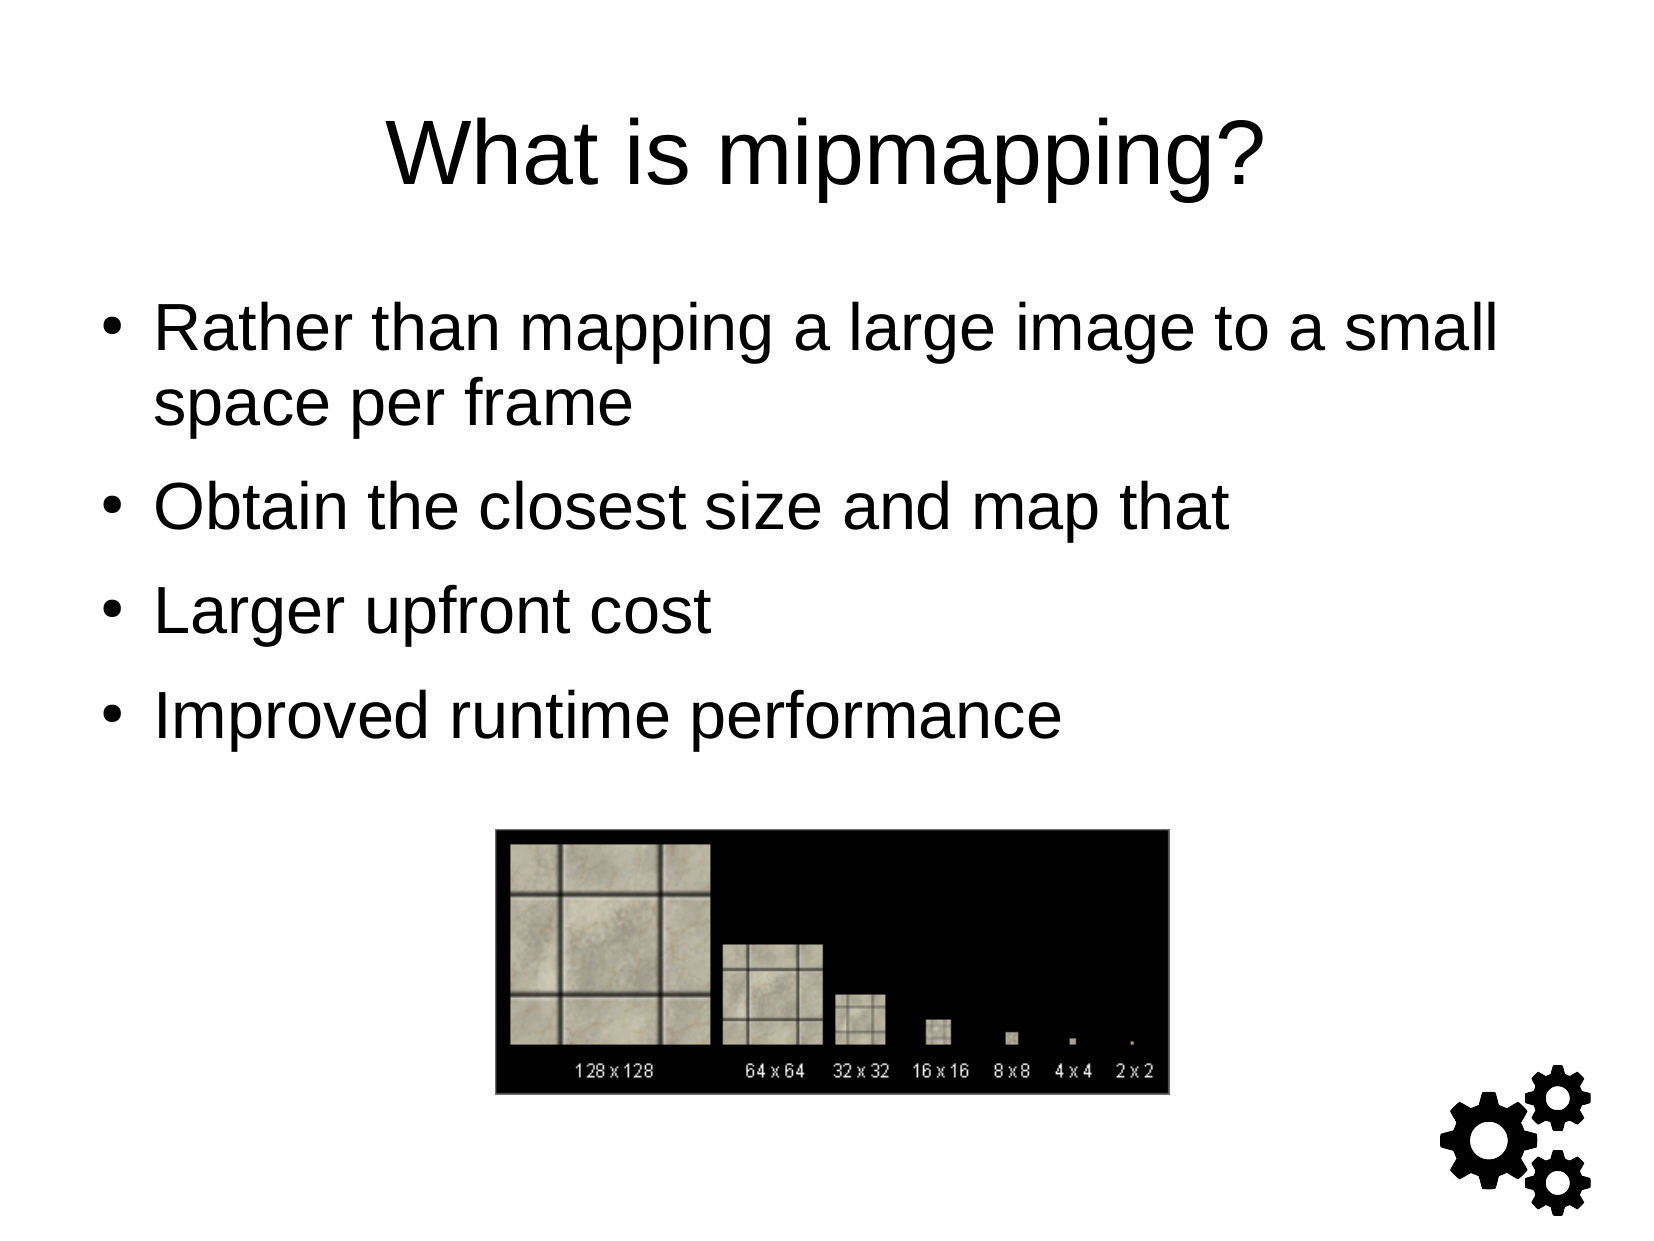

# What is mipmapping?
Rather than mapping a large image to a small space per frame
Obtain the closest size and map that
Larger upfront cost
Improved runtime performance